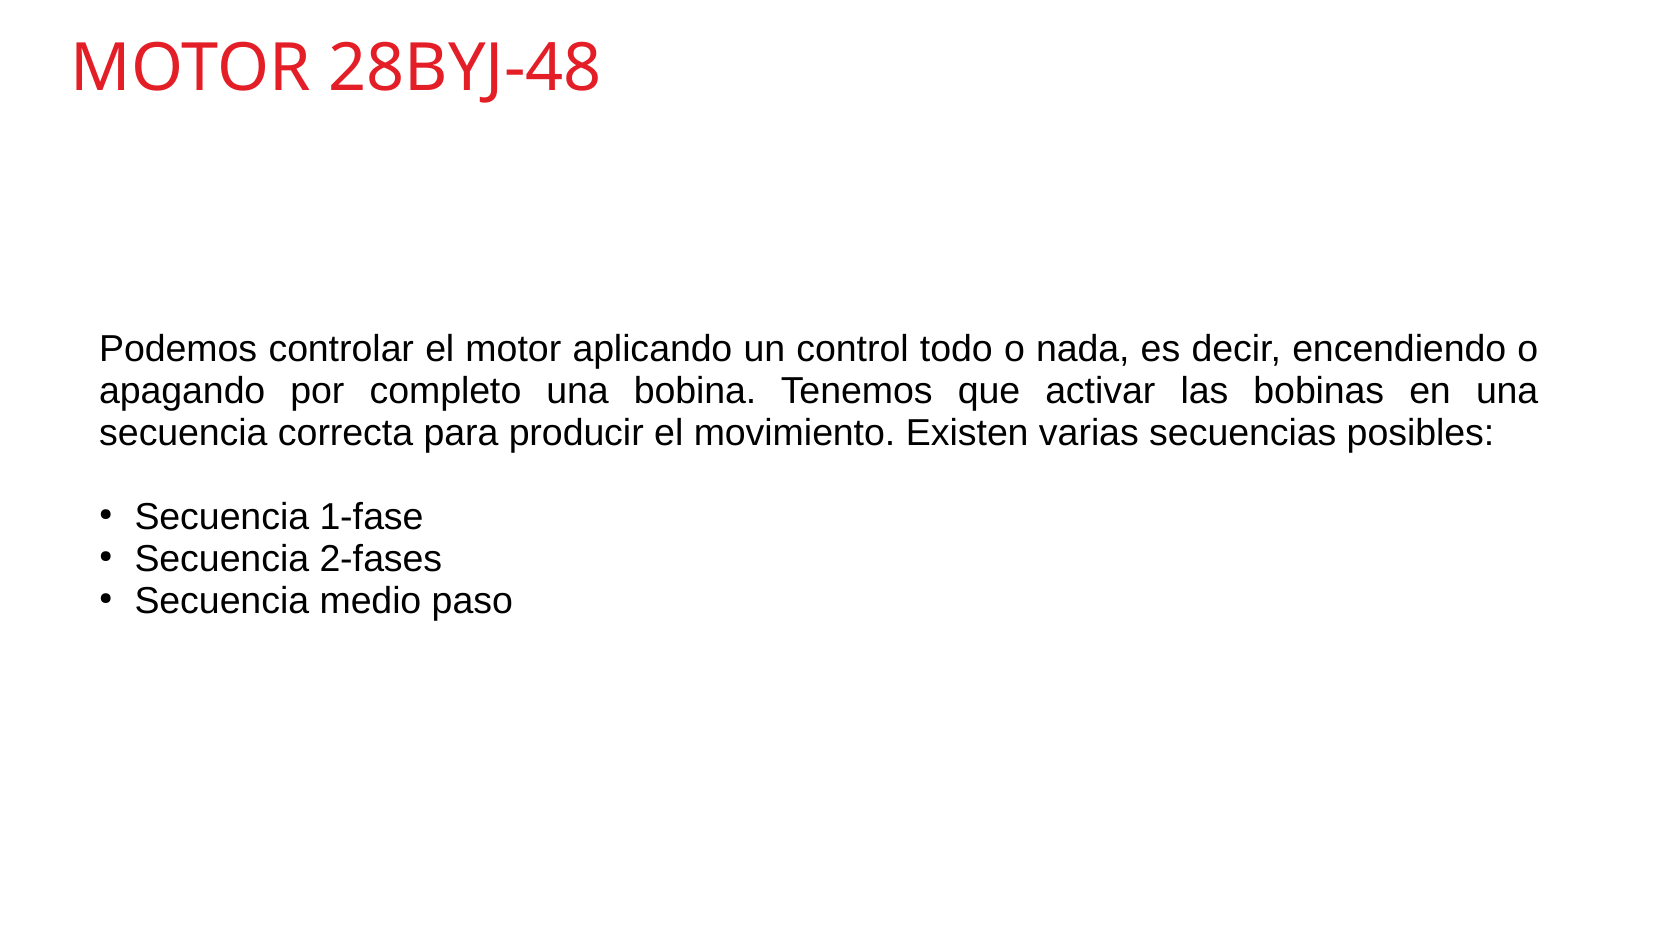

# MOTOR 28BYJ-48
Podemos controlar el motor aplicando un control todo o nada, es decir, encendiendo o apagando por completo una bobina. Tenemos que activar las bobinas en una secuencia correcta para producir el movimiento. Existen varias secuencias posibles:
Secuencia 1-fase
Secuencia 2-fases
Secuencia medio paso